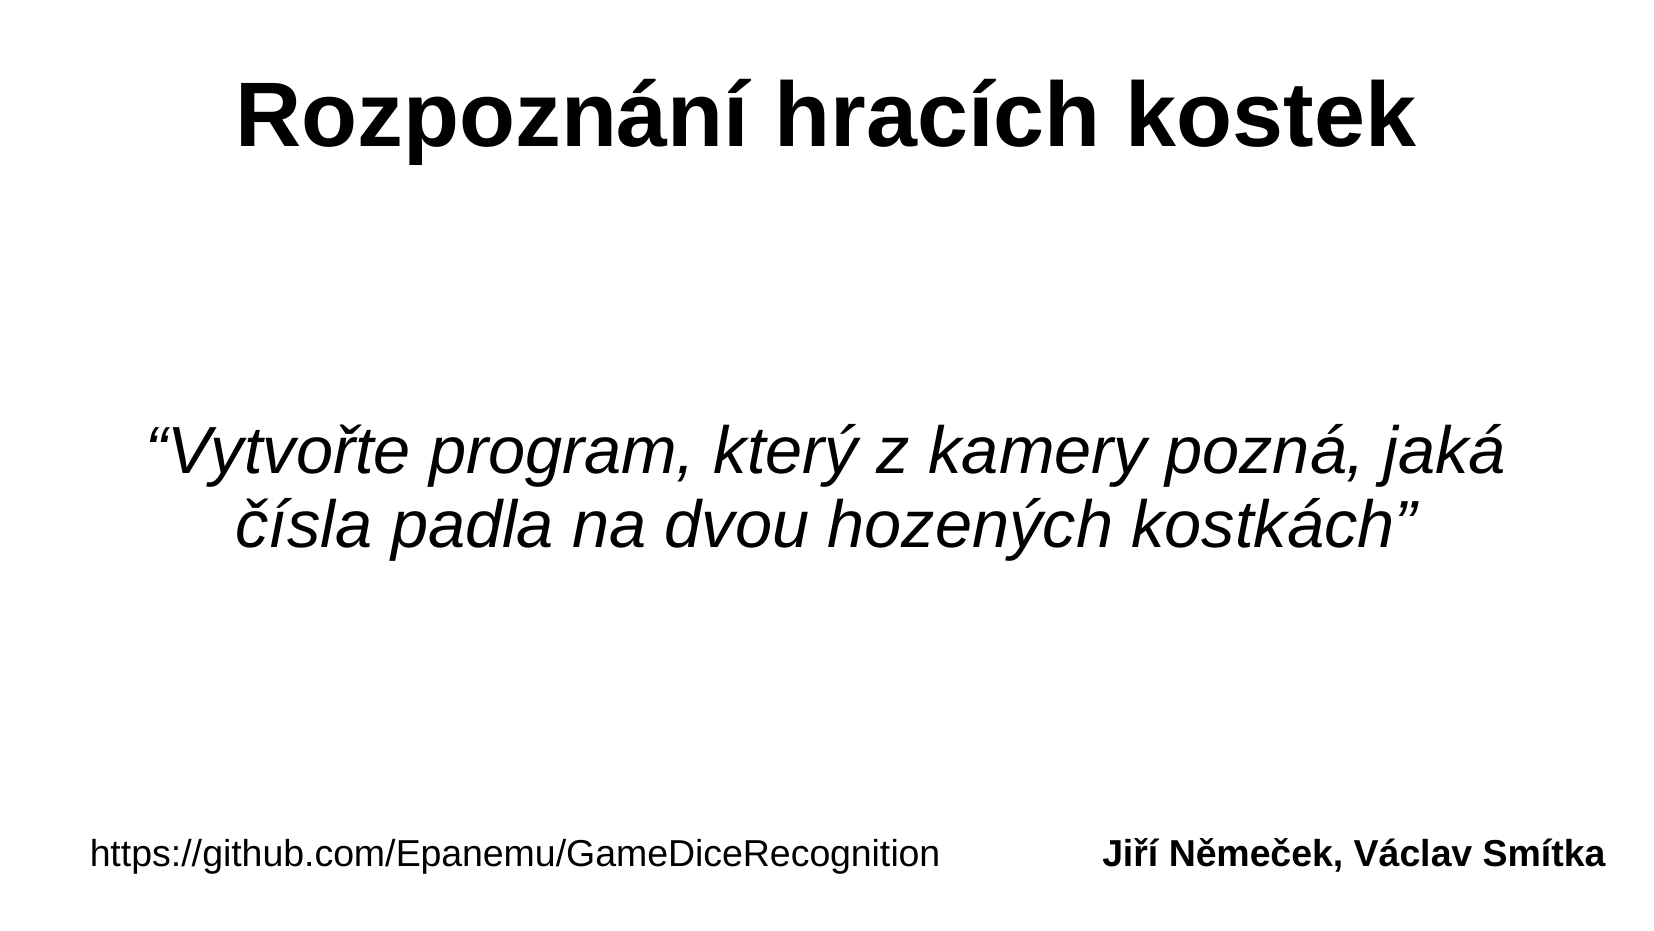

# Rozpoznání hracích kostek
“Vytvořte program, který z kamery pozná, jaká čísla padla na dvou hozených kostkách”
https://github.com/Epanemu/GameDiceRecognition
Jiří Němeček, Václav Smítka